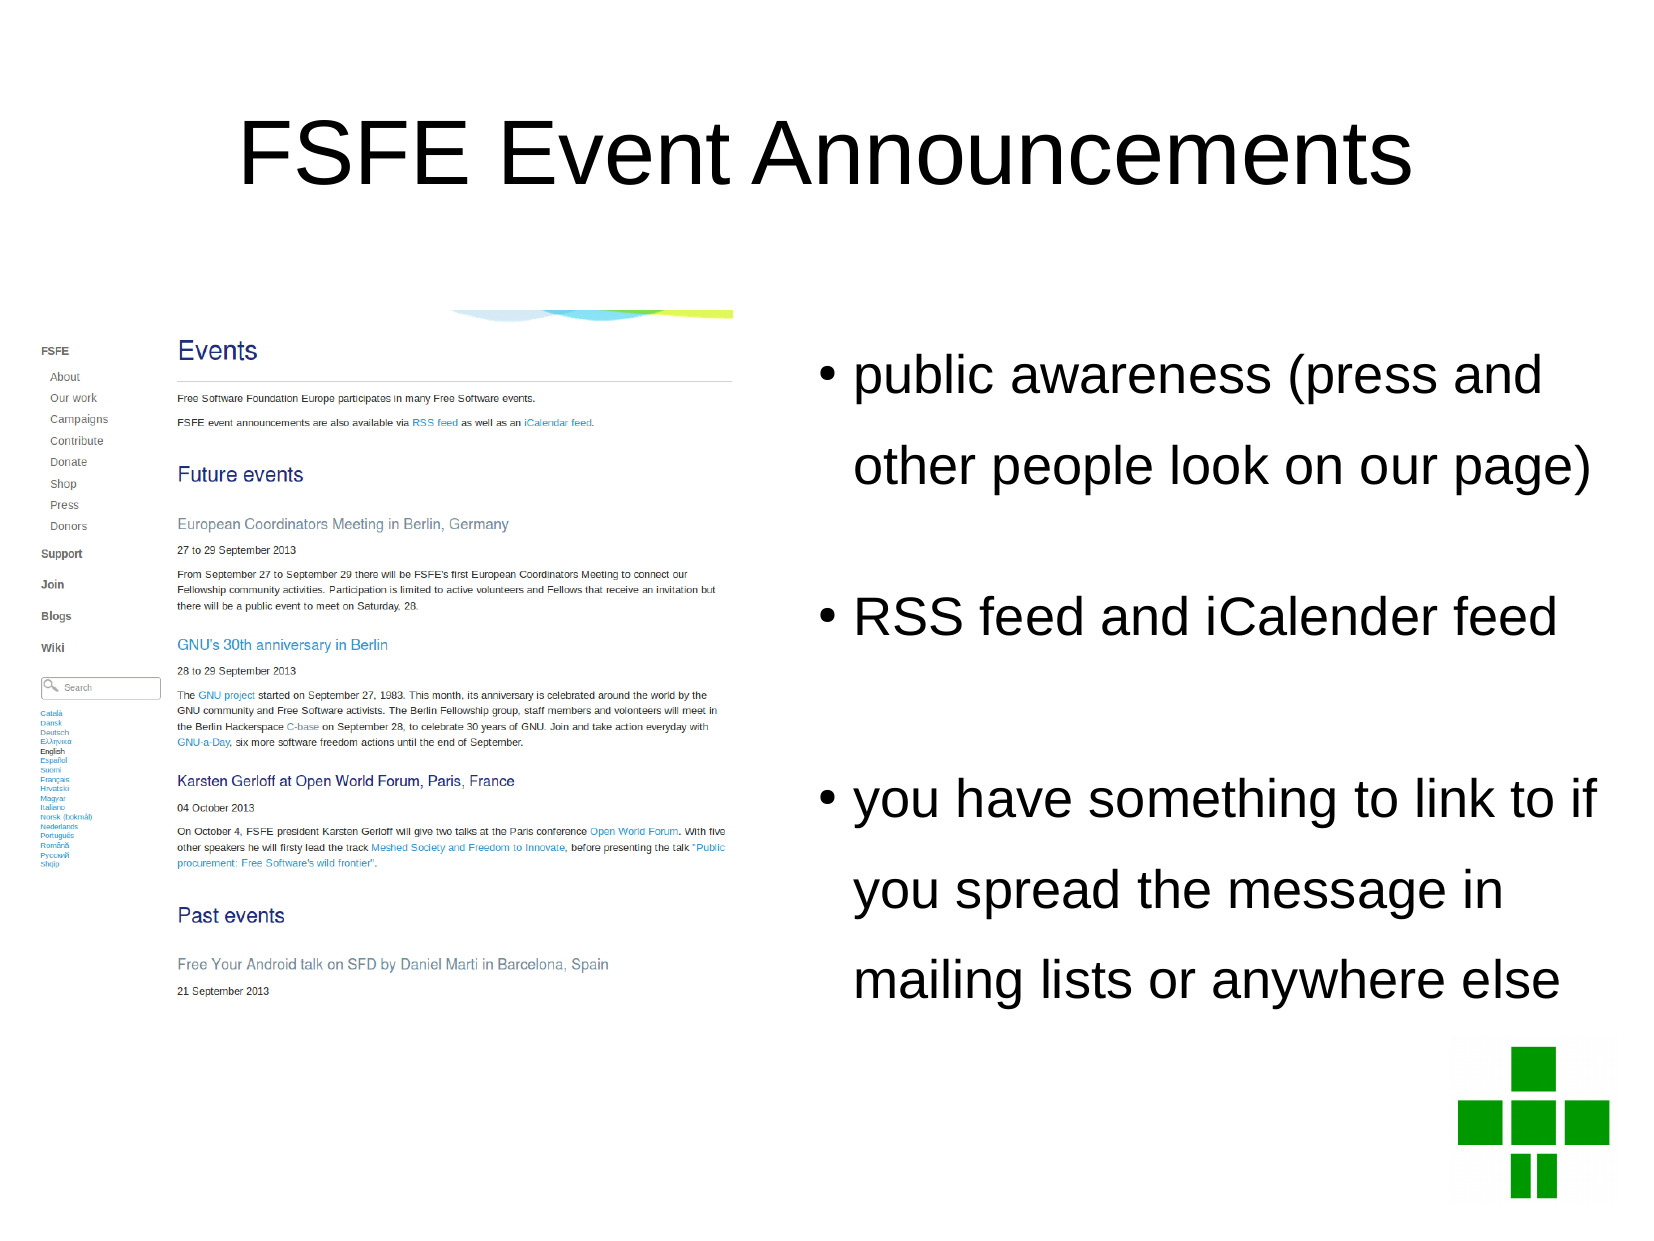

# FSFE Event Announcements
public awareness (press and other people look on our page)
RSS feed and iCalender feed
you have something to link to if you spread the message in mailing lists or anywhere else